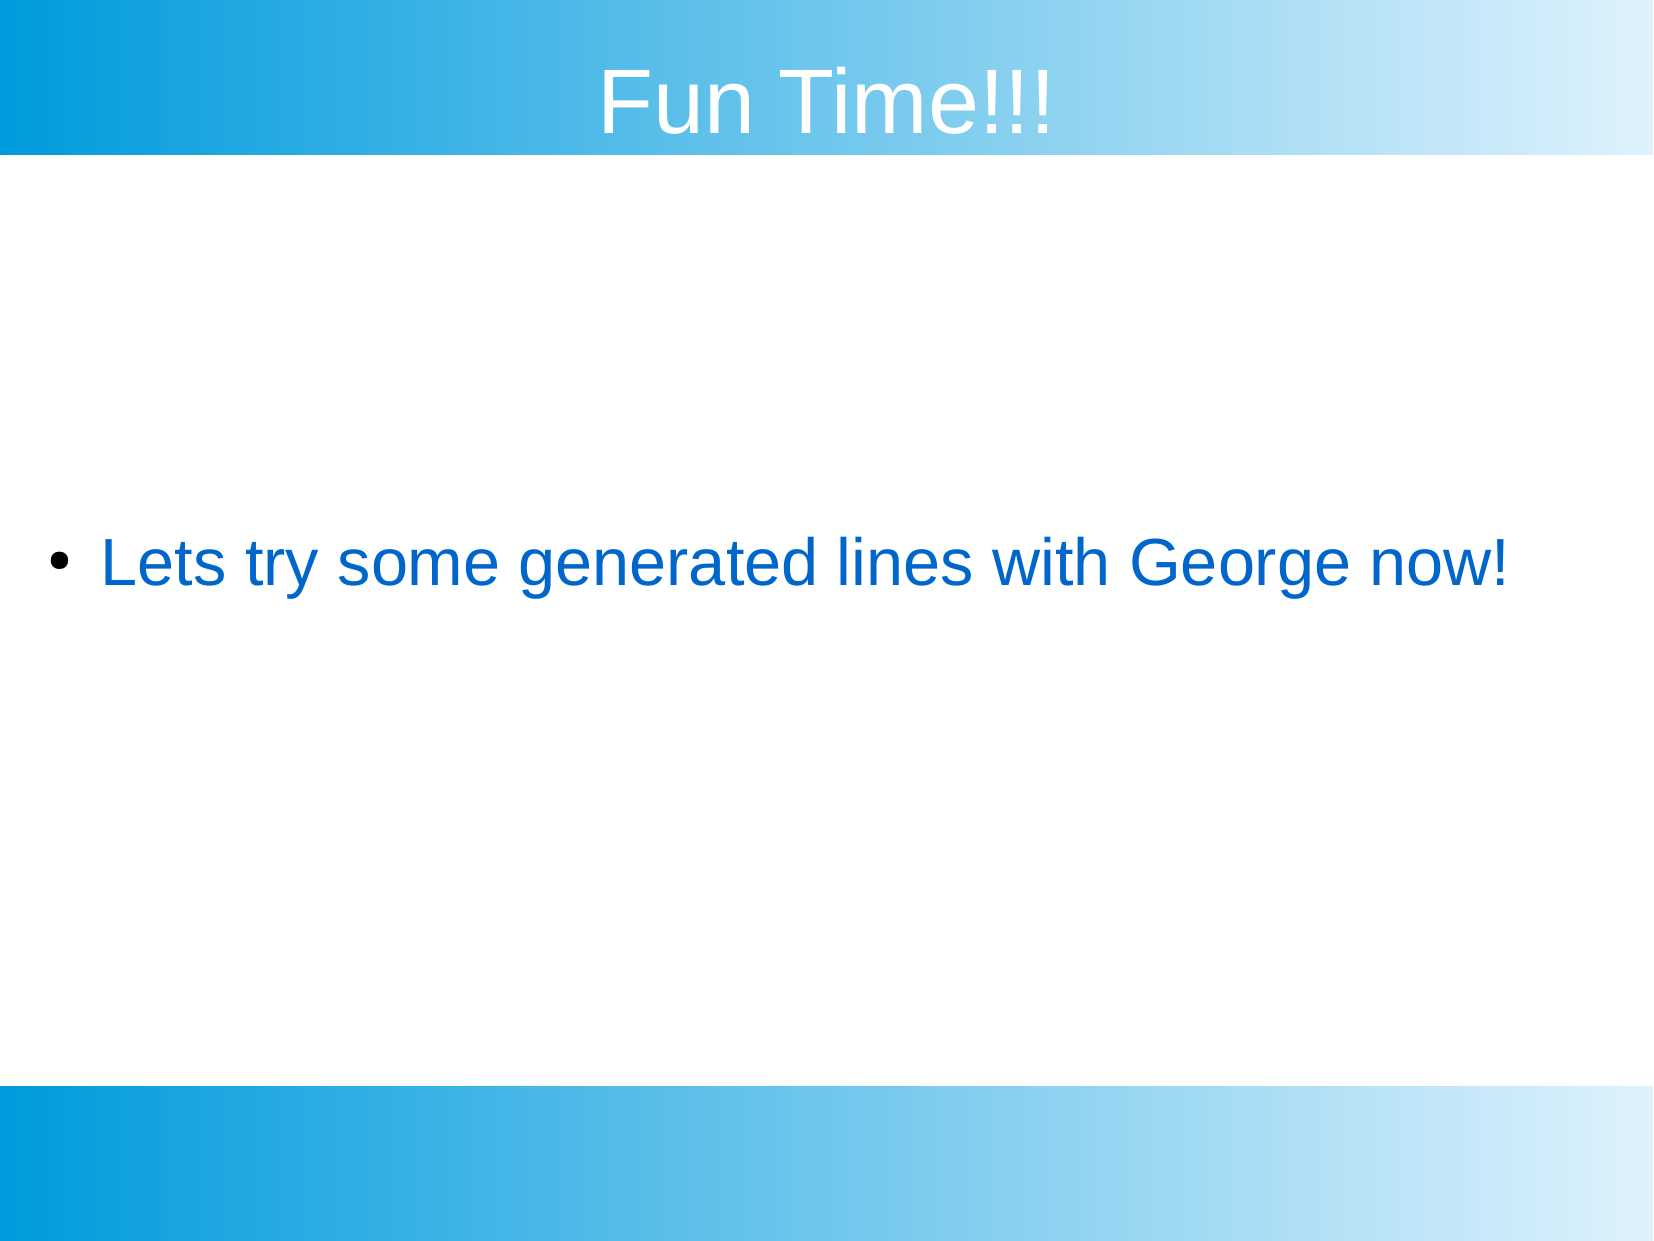

# Fun Time!!!
Lets try some generated lines with George now!